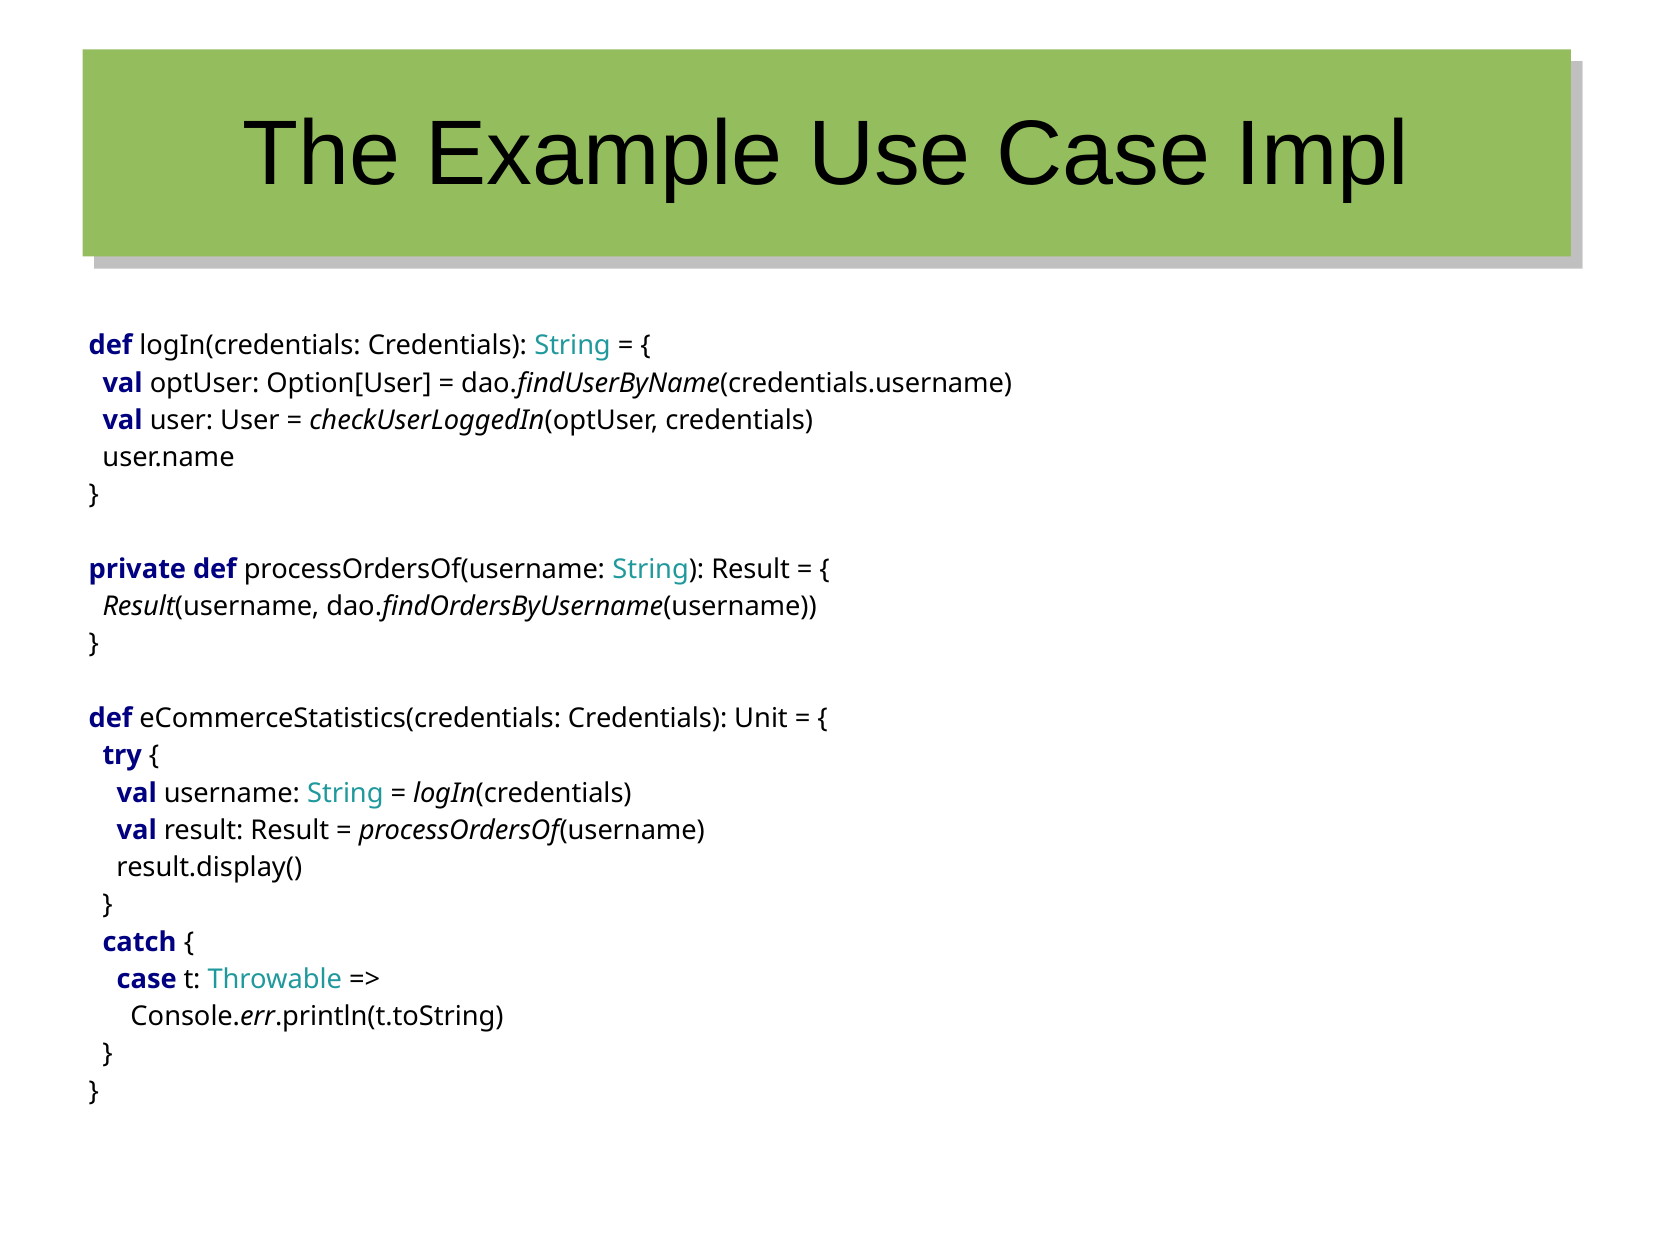

# The Example Use Case Impl
def logIn(credentials: Credentials): String = {
 val optUser: Option[User] = dao.findUserByName(credentials.username)
 val user: User = checkUserLoggedIn(optUser, credentials)
 user.name
}
private def processOrdersOf(username: String): Result = {
 Result(username, dao.findOrdersByUsername(username))
}
def eCommerceStatistics(credentials: Credentials): Unit = {
 try {
 val username: String = logIn(credentials)
 val result: Result = processOrdersOf(username)
 result.display()
 }
 catch {
 case t: Throwable =>
 Console.err.println(t.toString)
 }
}